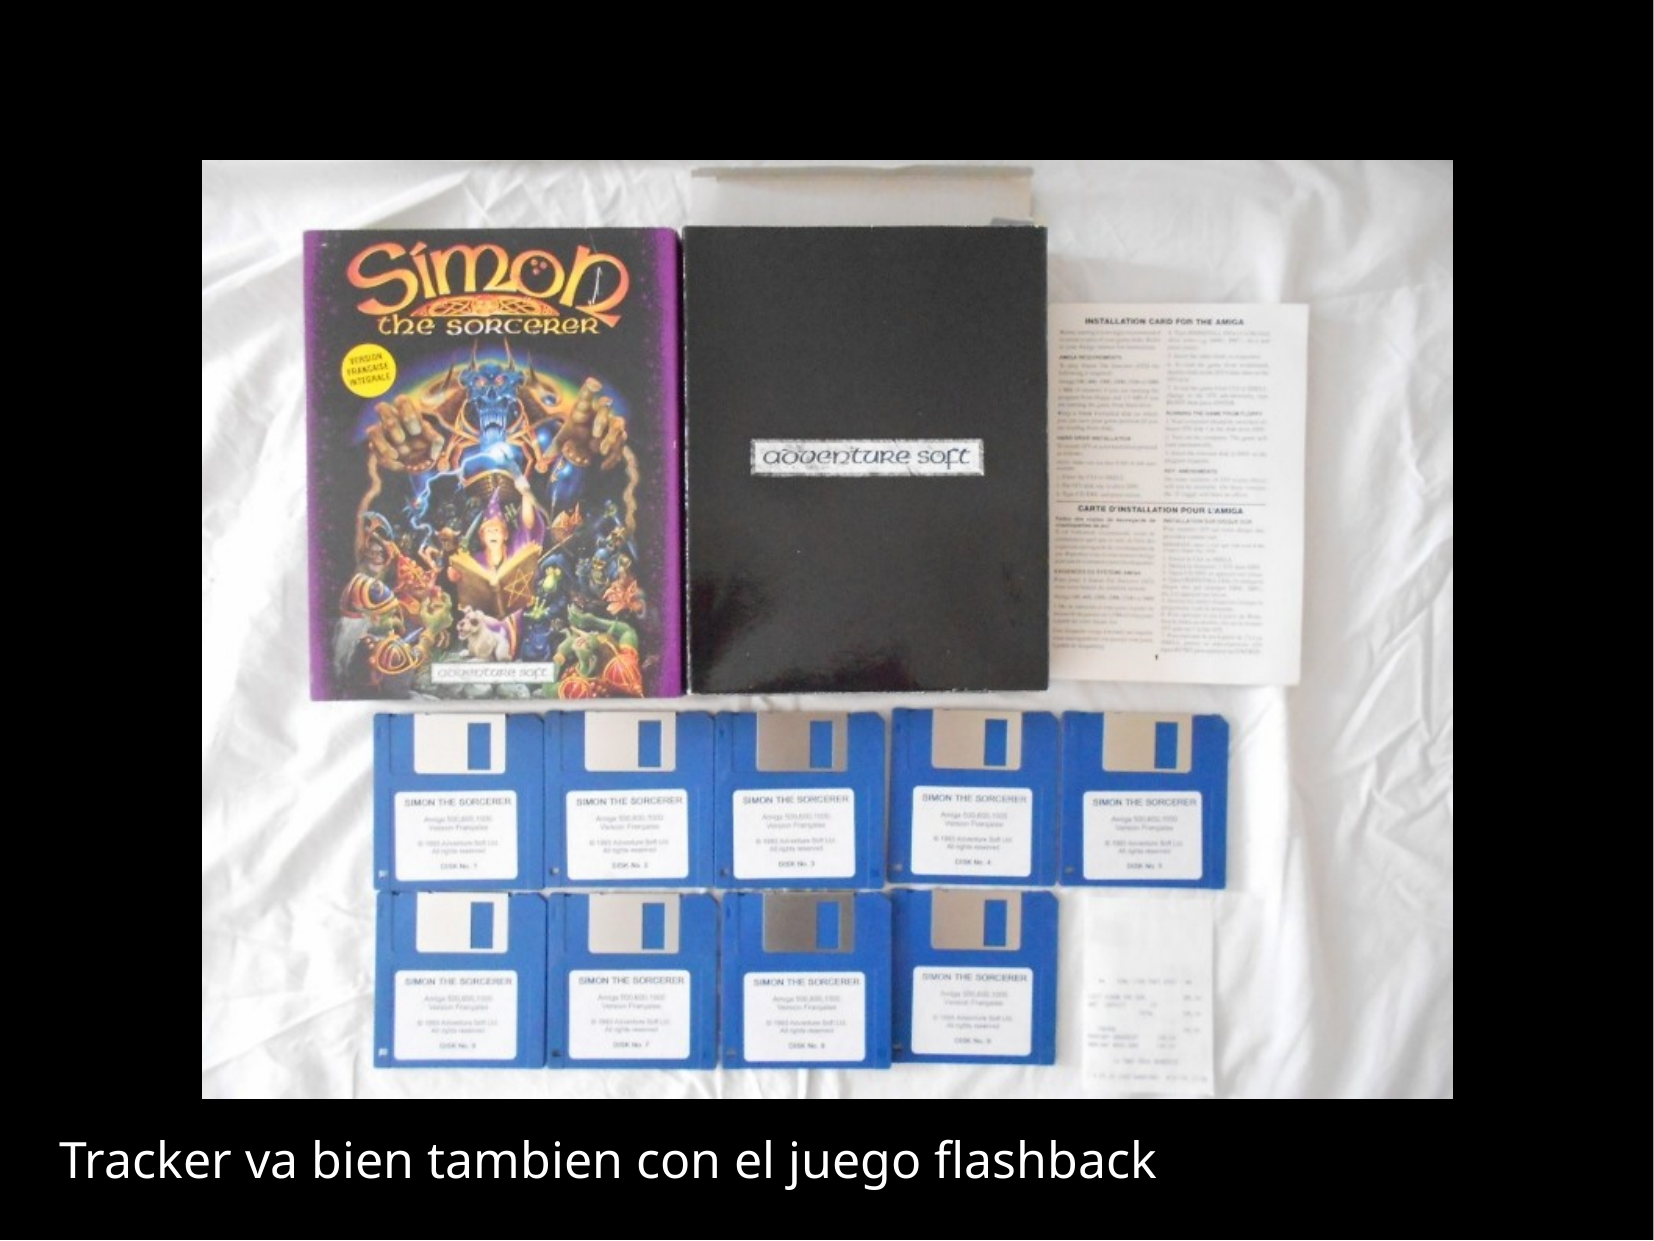

Tracker va bien tambien con el juego flashback